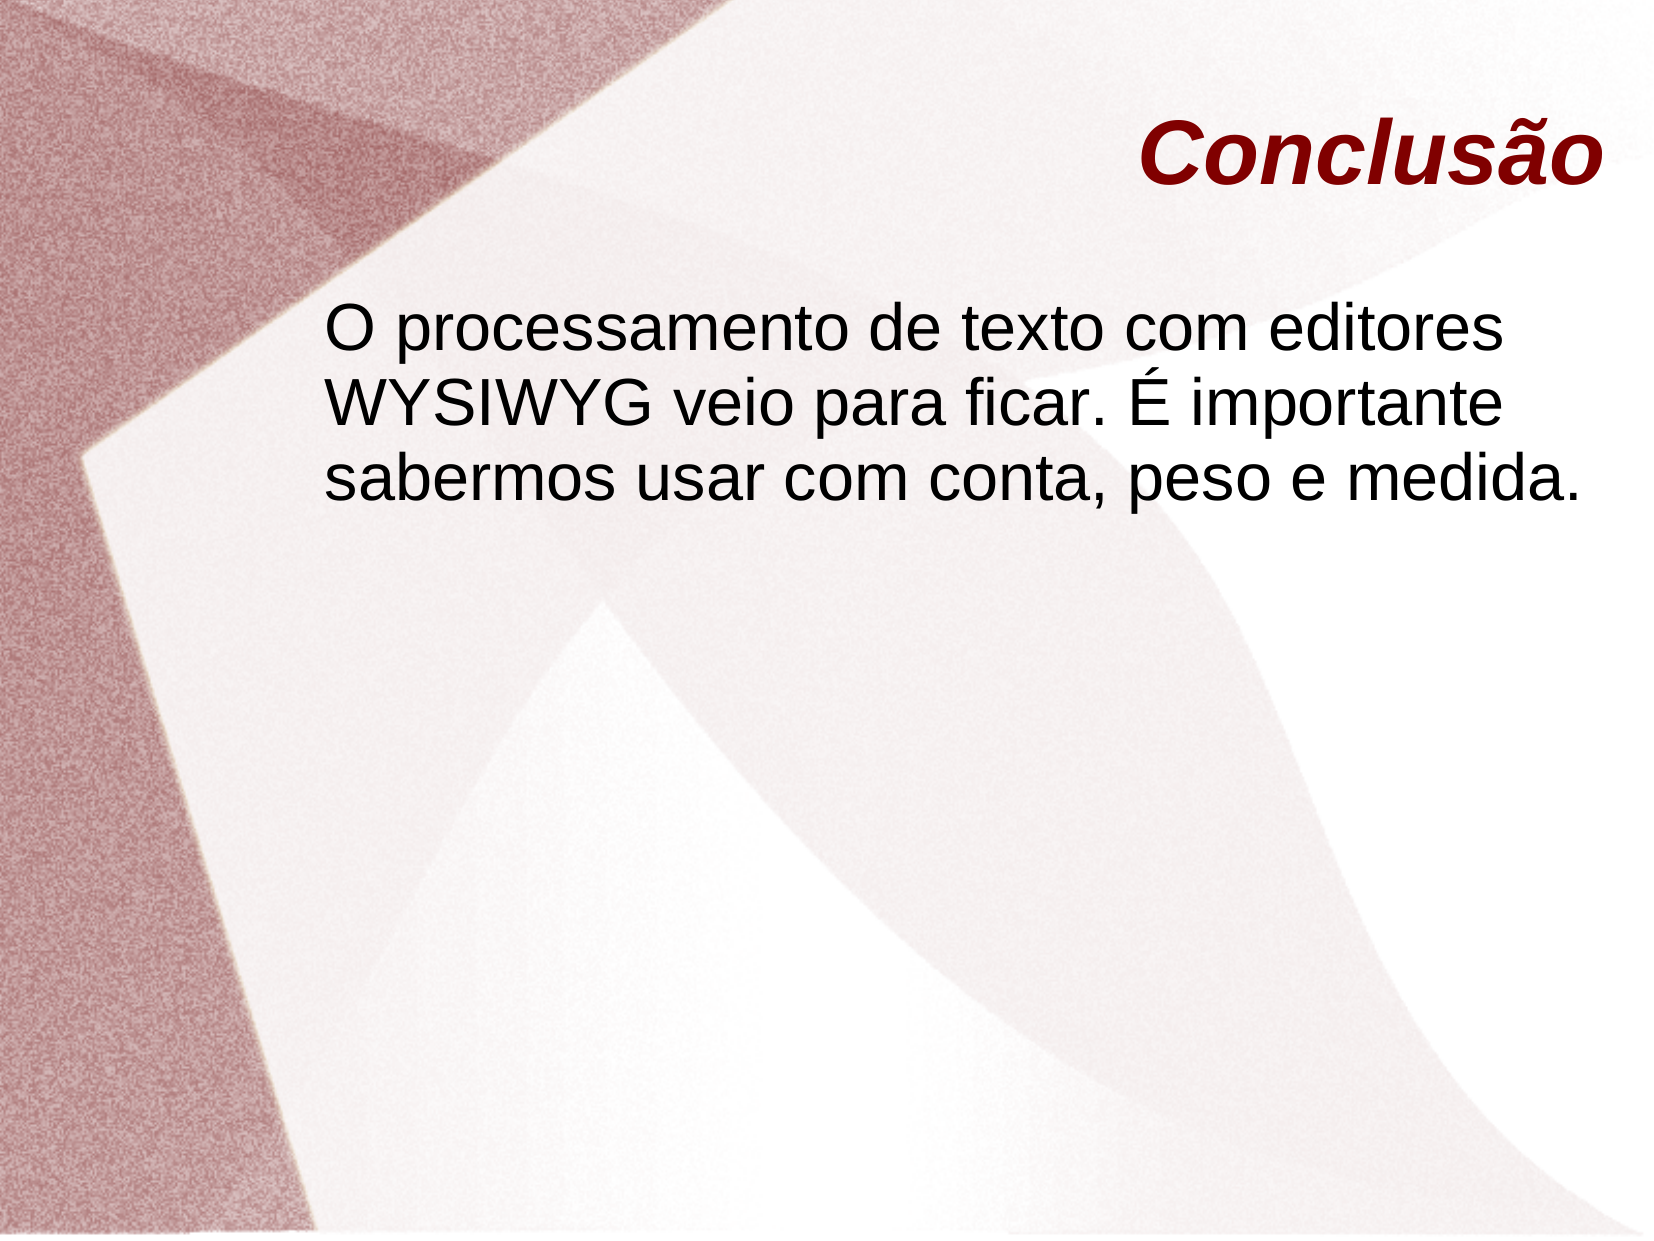

# Conclusão
O processamento de texto com editores WYSIWYG veio para ficar. É importante sabermos usar com conta, peso e medida.